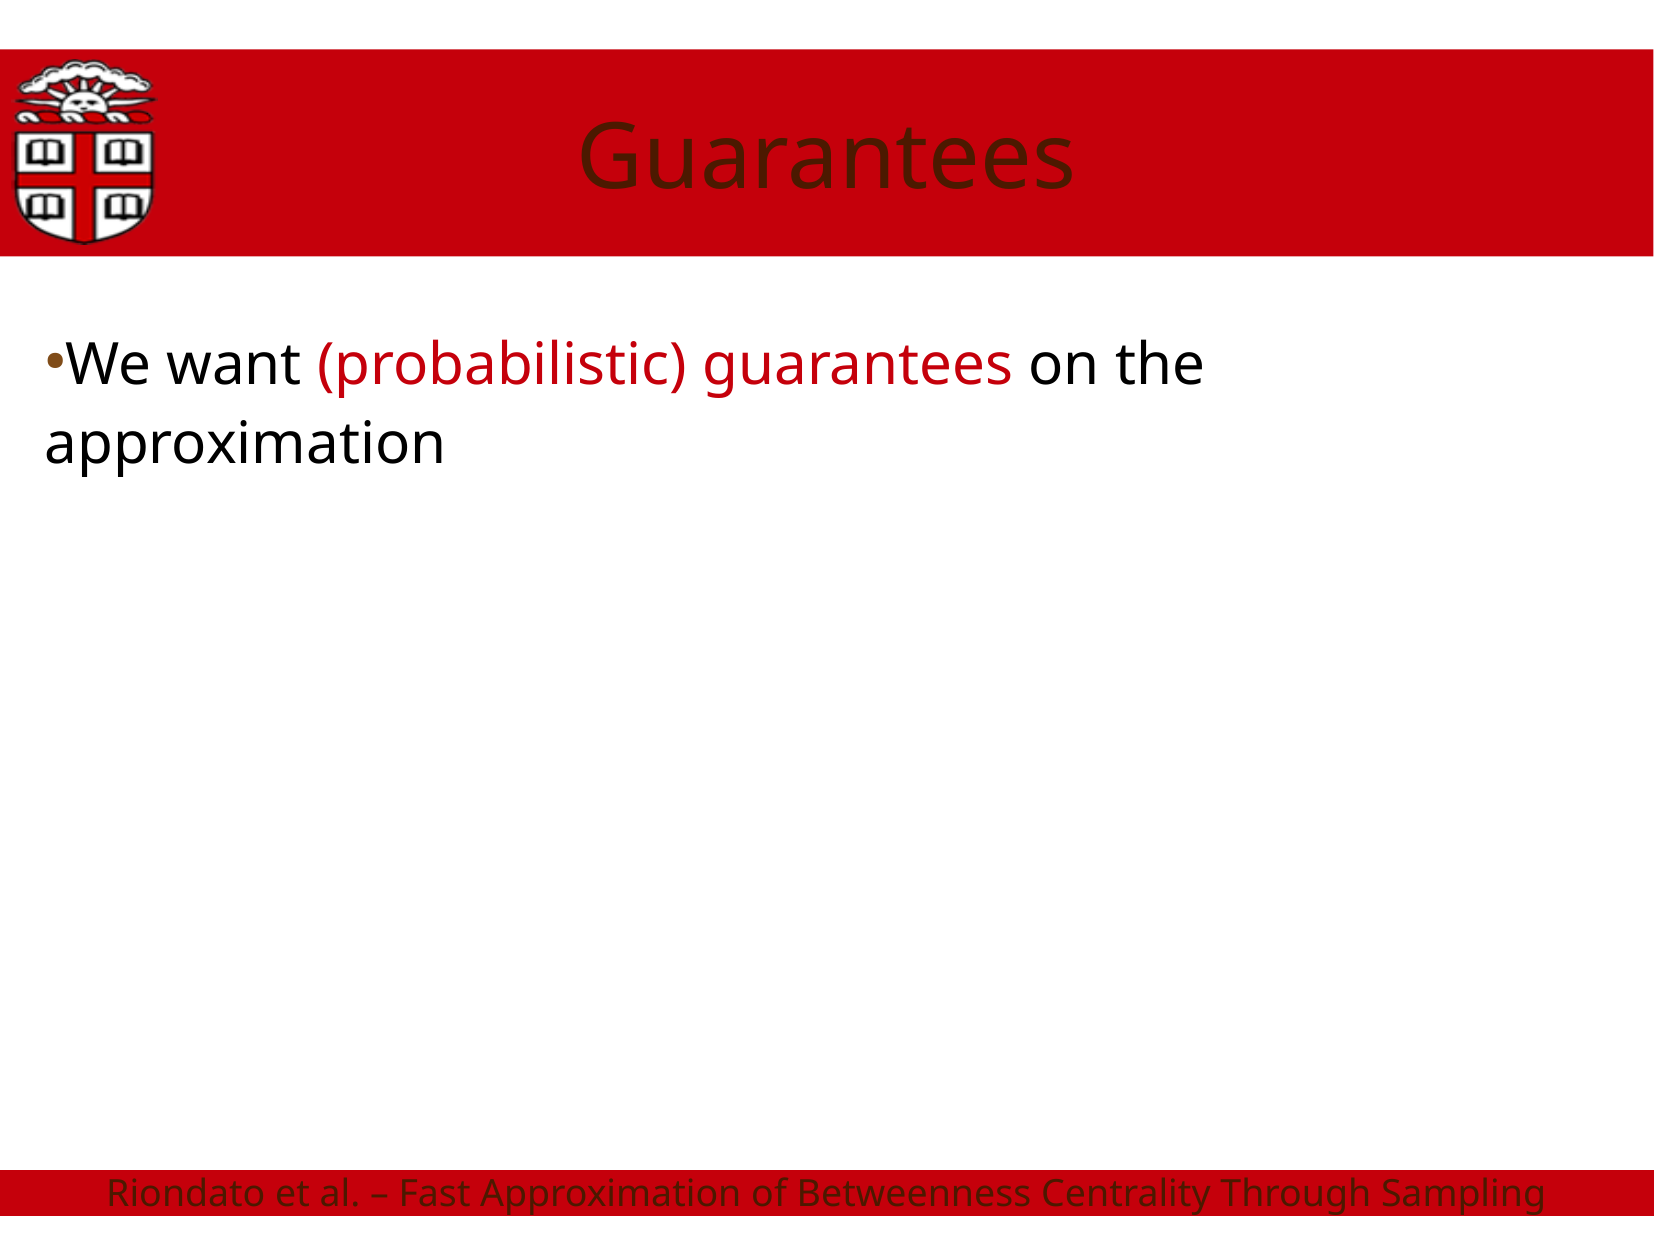

# Guarantees
We want (probabilistic) guarantees on the approximation
Riondato et al. – Fast Approximation of Betweenness Centrality Through Sampling